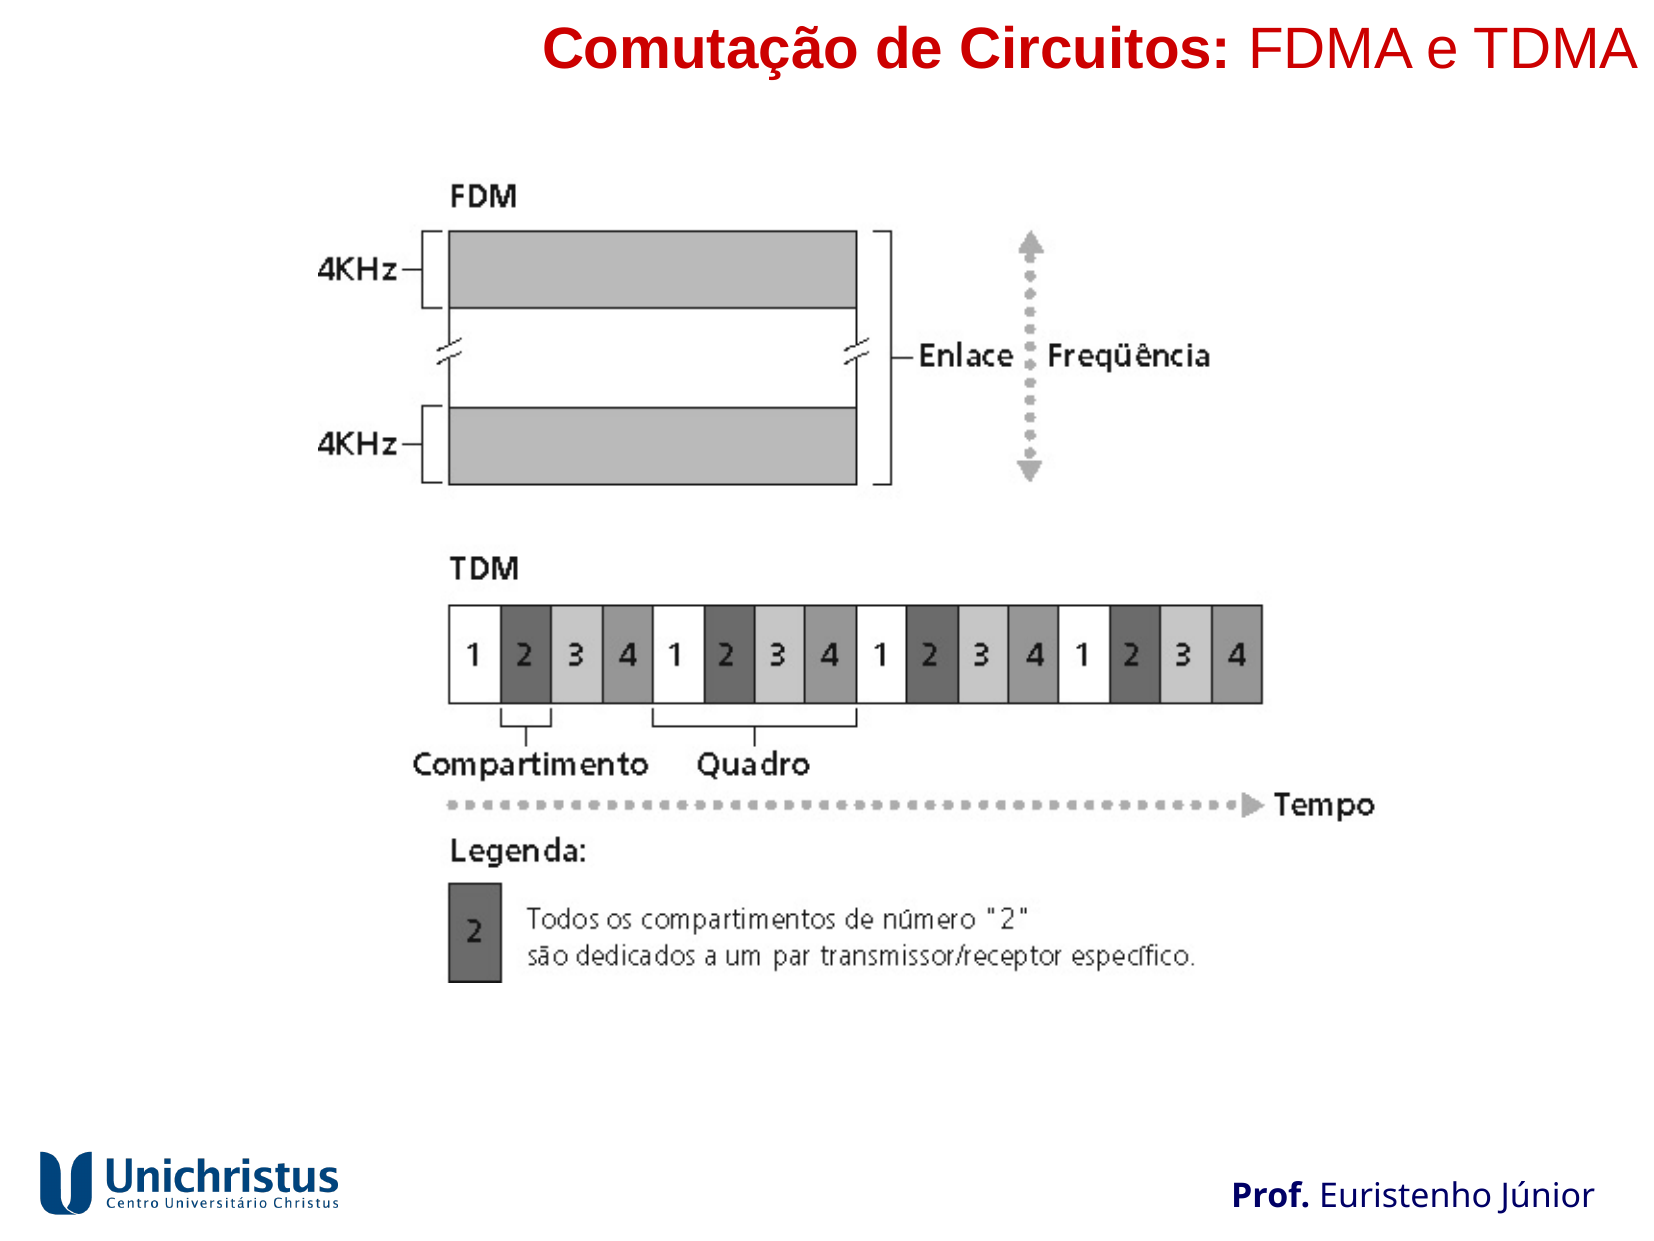

Comutação de Circuitos: FDMA e TDMA
Prof. Euristenho Júnior